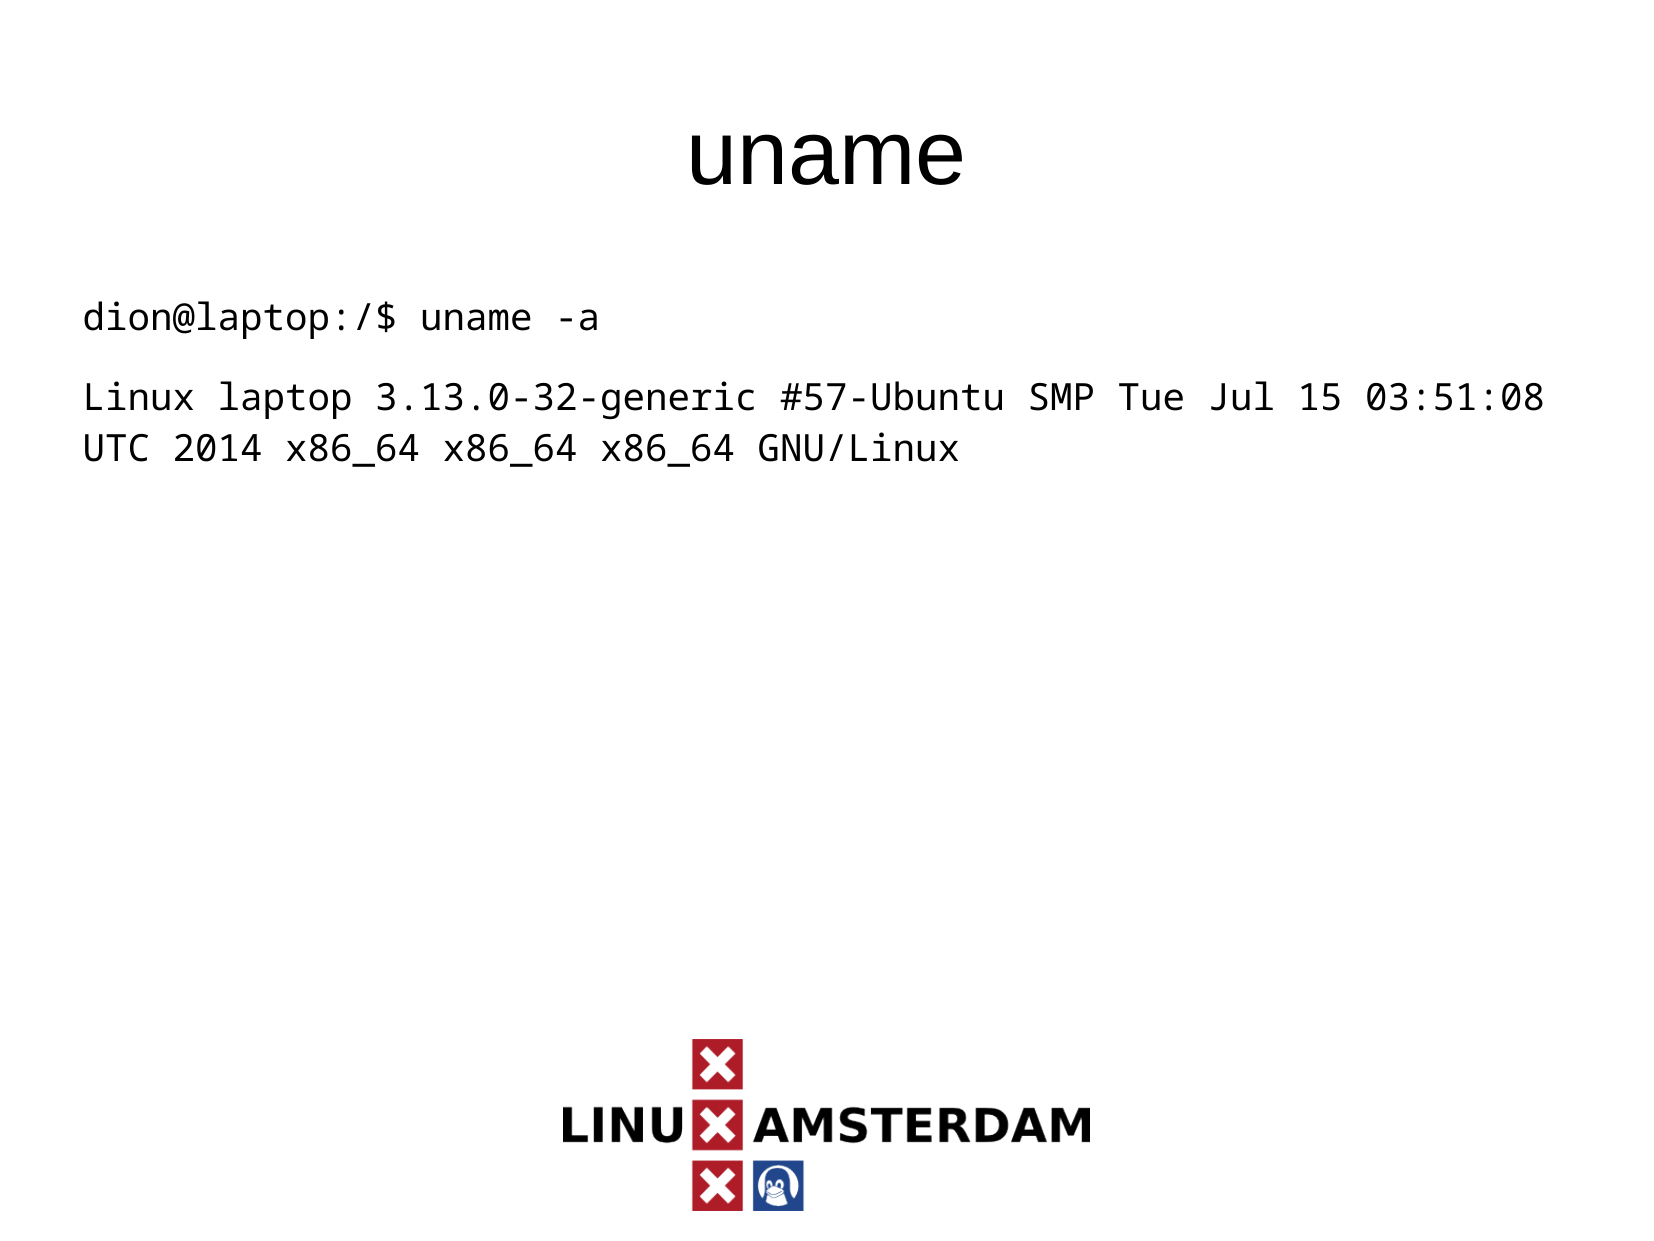

# uname
dion@laptop:/$ uname -a
Linux laptop 3.13.0-32-generic #57-Ubuntu SMP Tue Jul 15 03:51:08 UTC 2014 x86_64 x86_64 x86_64 GNU/Linux